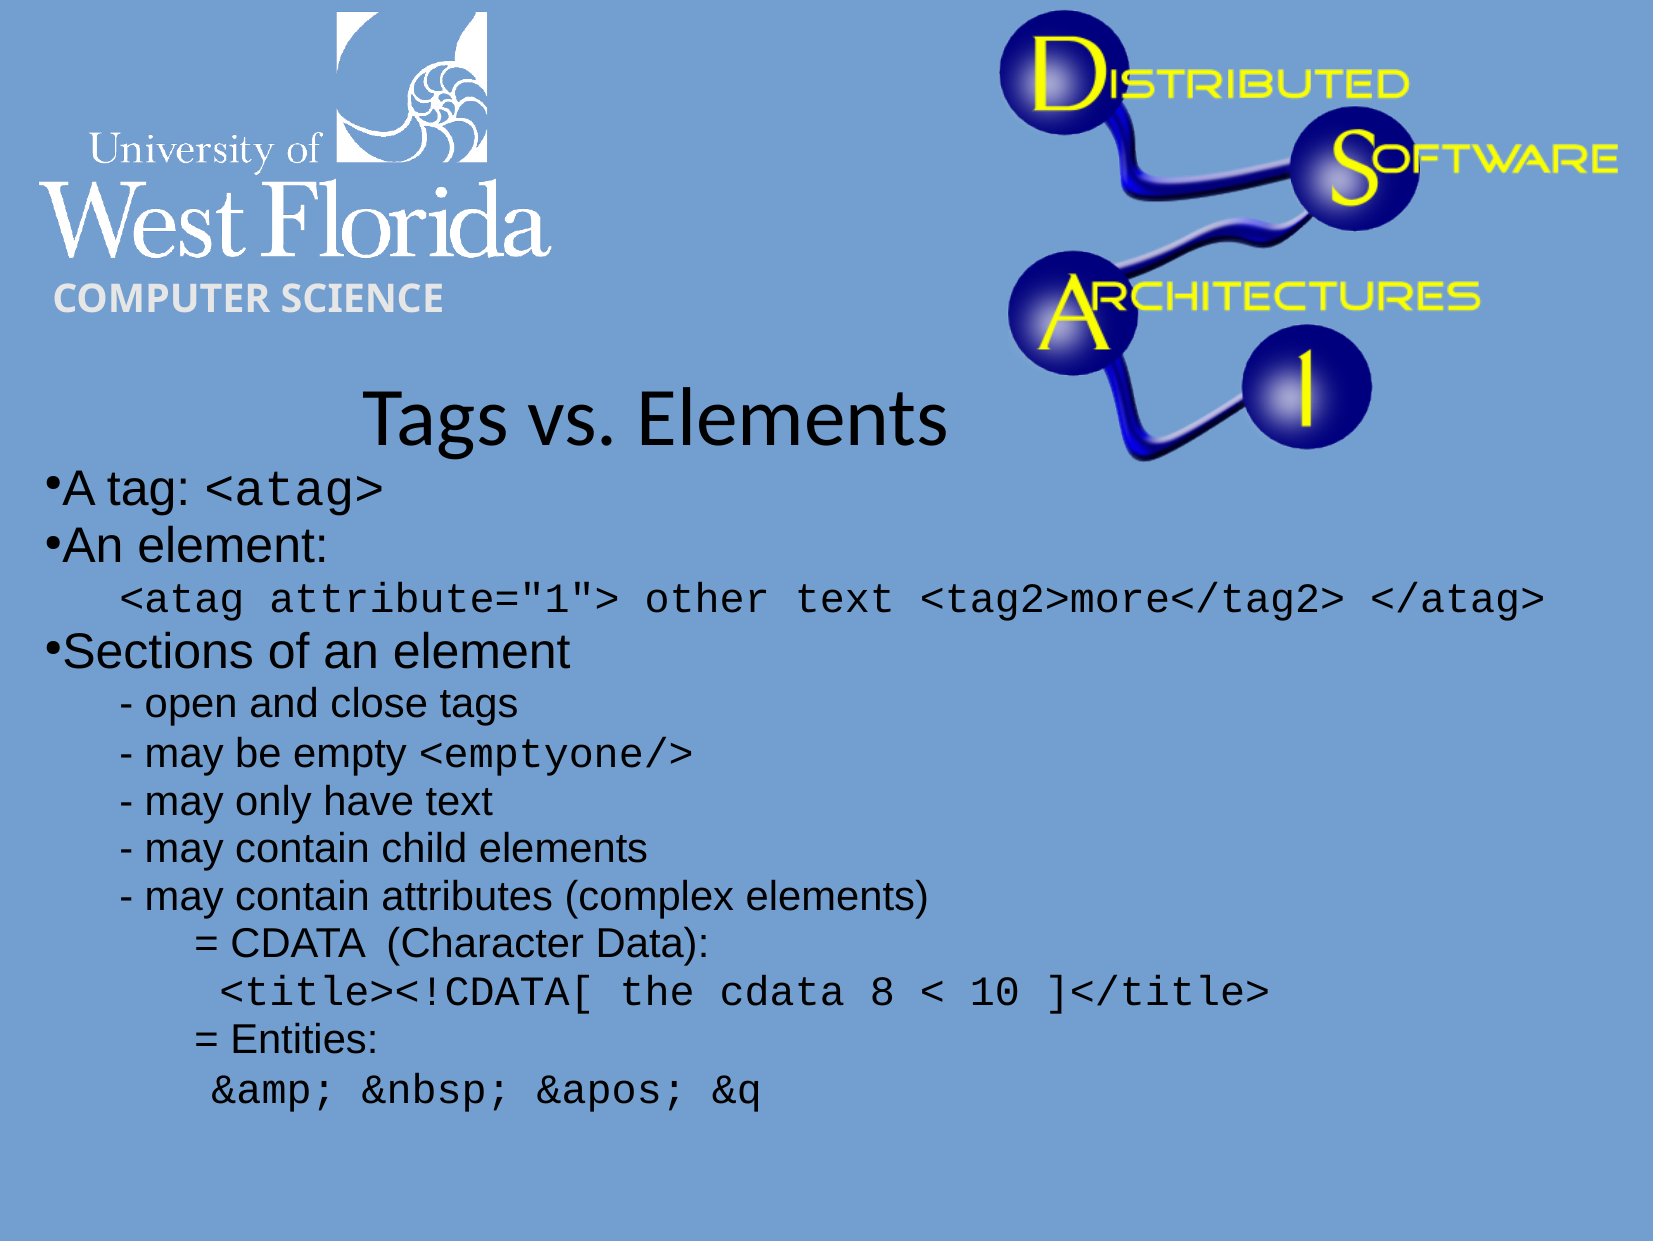

COMPUTER SCIENCE
# Tags vs. Elements
A tag: <atag>
An element:
<atag attribute="1"> other text <tag2>more</tag2> </atag>
Sections of an element
- open and close tags
- may be empty <emptyone/>
- may only have text
- may contain child elements
- may contain attributes (complex elements)
		= CDATA (Character Data):
 <title><!CDATA[ the cdata 8 < 10 ]</title>
		= Entities:
 &amp; &nbsp; &apos; &q